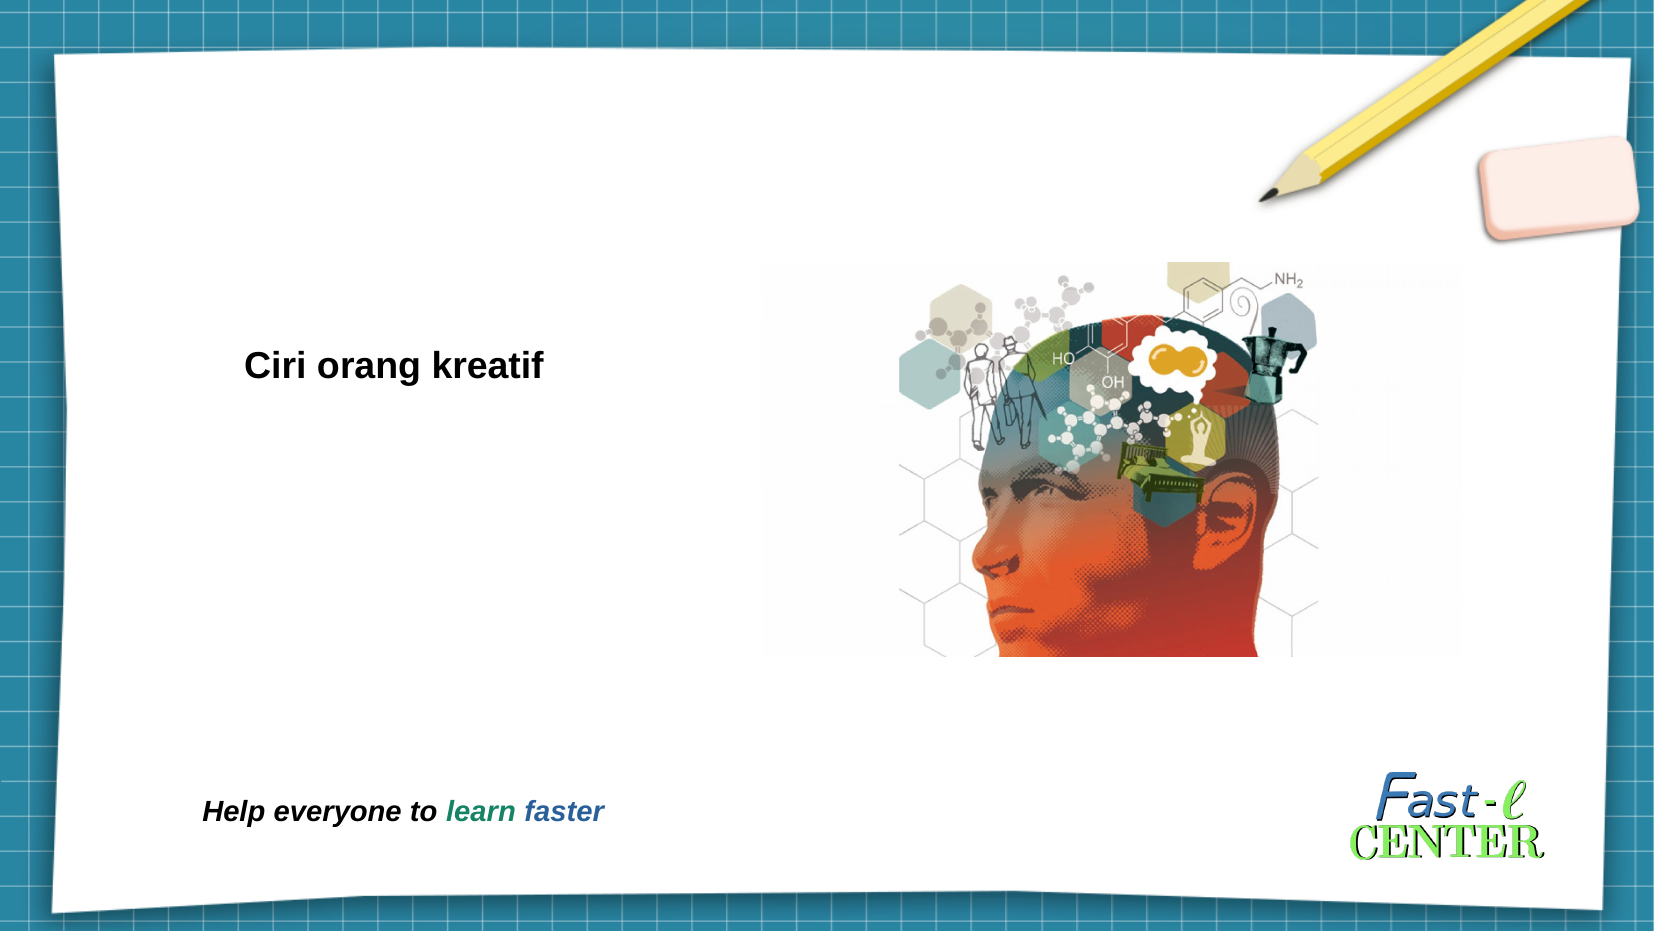

Ciri orang kreatif
Help everyone to learn faster